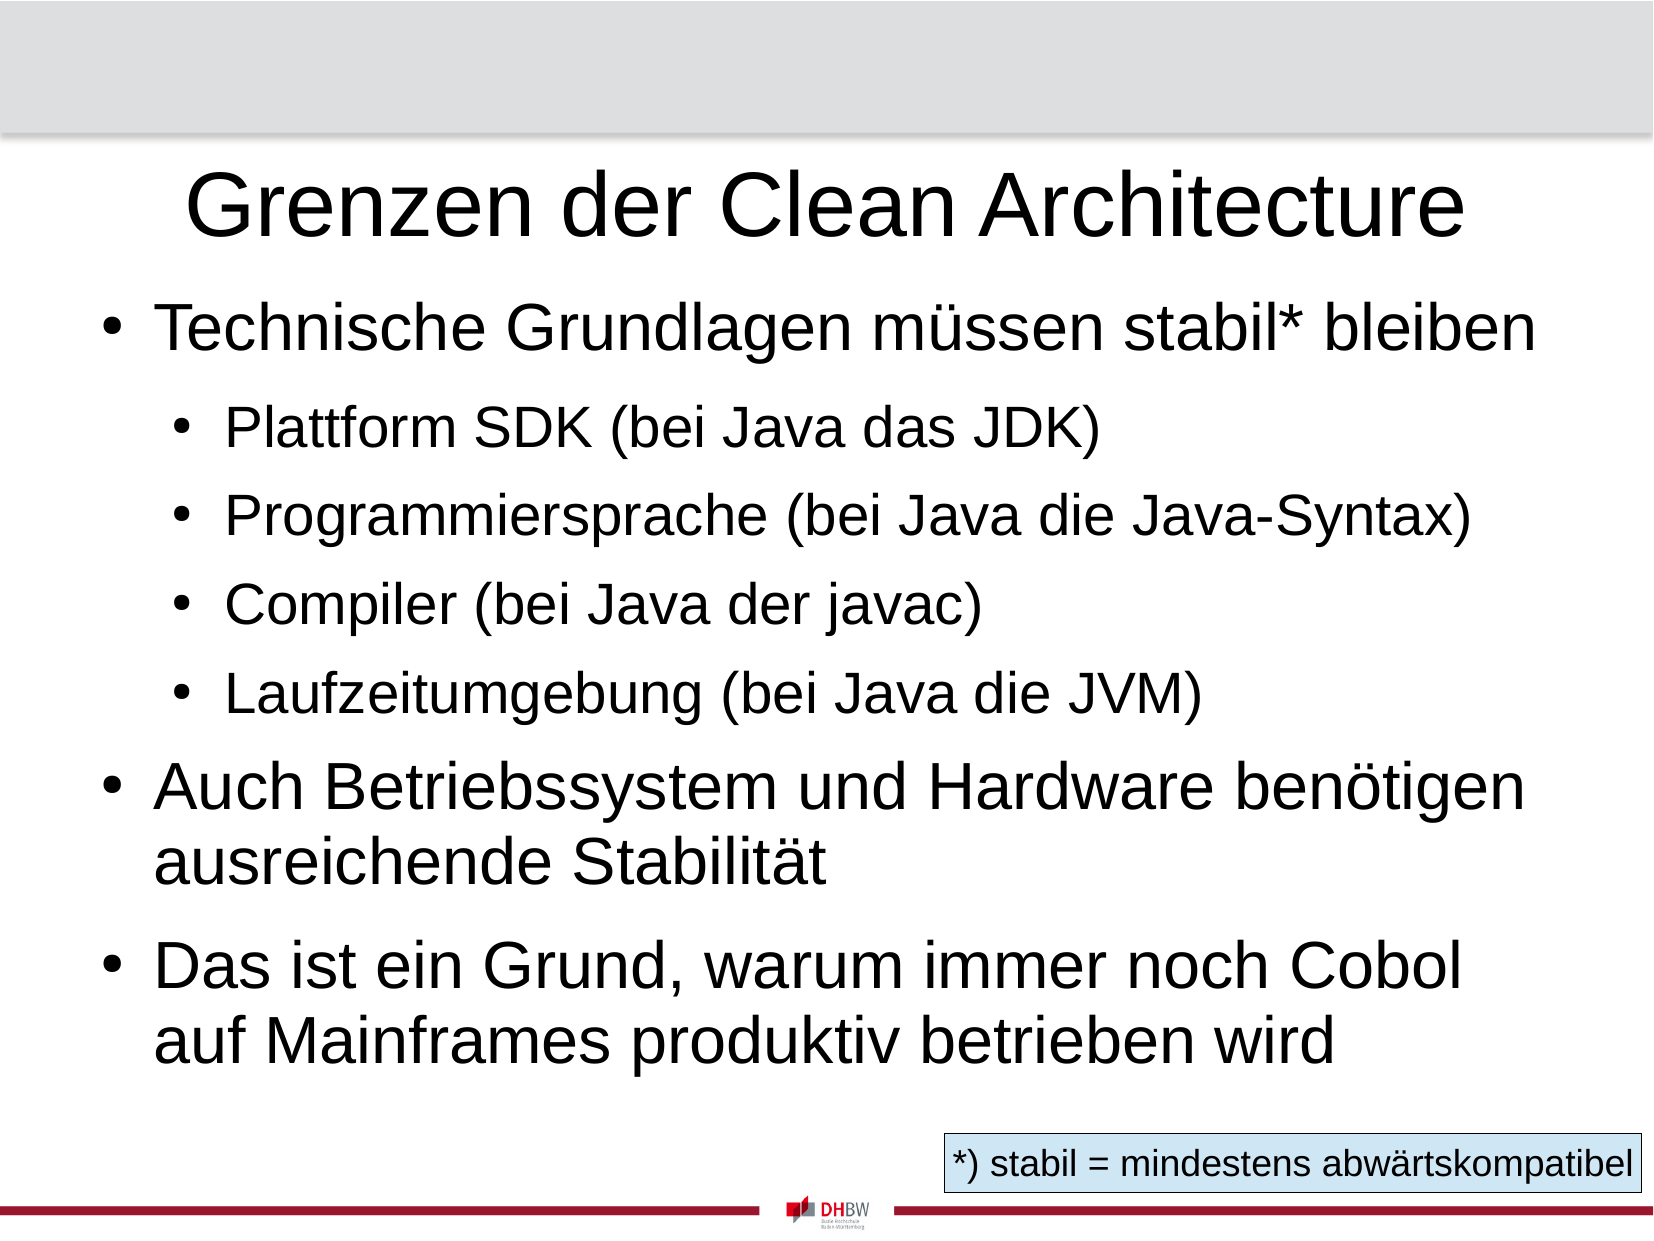

# Grenzen der Clean Architecture
Technische Grundlagen müssen stabil* bleiben
Plattform SDK (bei Java das JDK)
Programmiersprache (bei Java die Java-Syntax)
Compiler (bei Java der javac)
Laufzeitumgebung (bei Java die JVM)
Auch Betriebssystem und Hardware benötigen ausreichende Stabilität
Das ist ein Grund, warum immer noch Cobol auf Mainframes produktiv betrieben wird
*) stabil = mindestens abwärtskompatibel